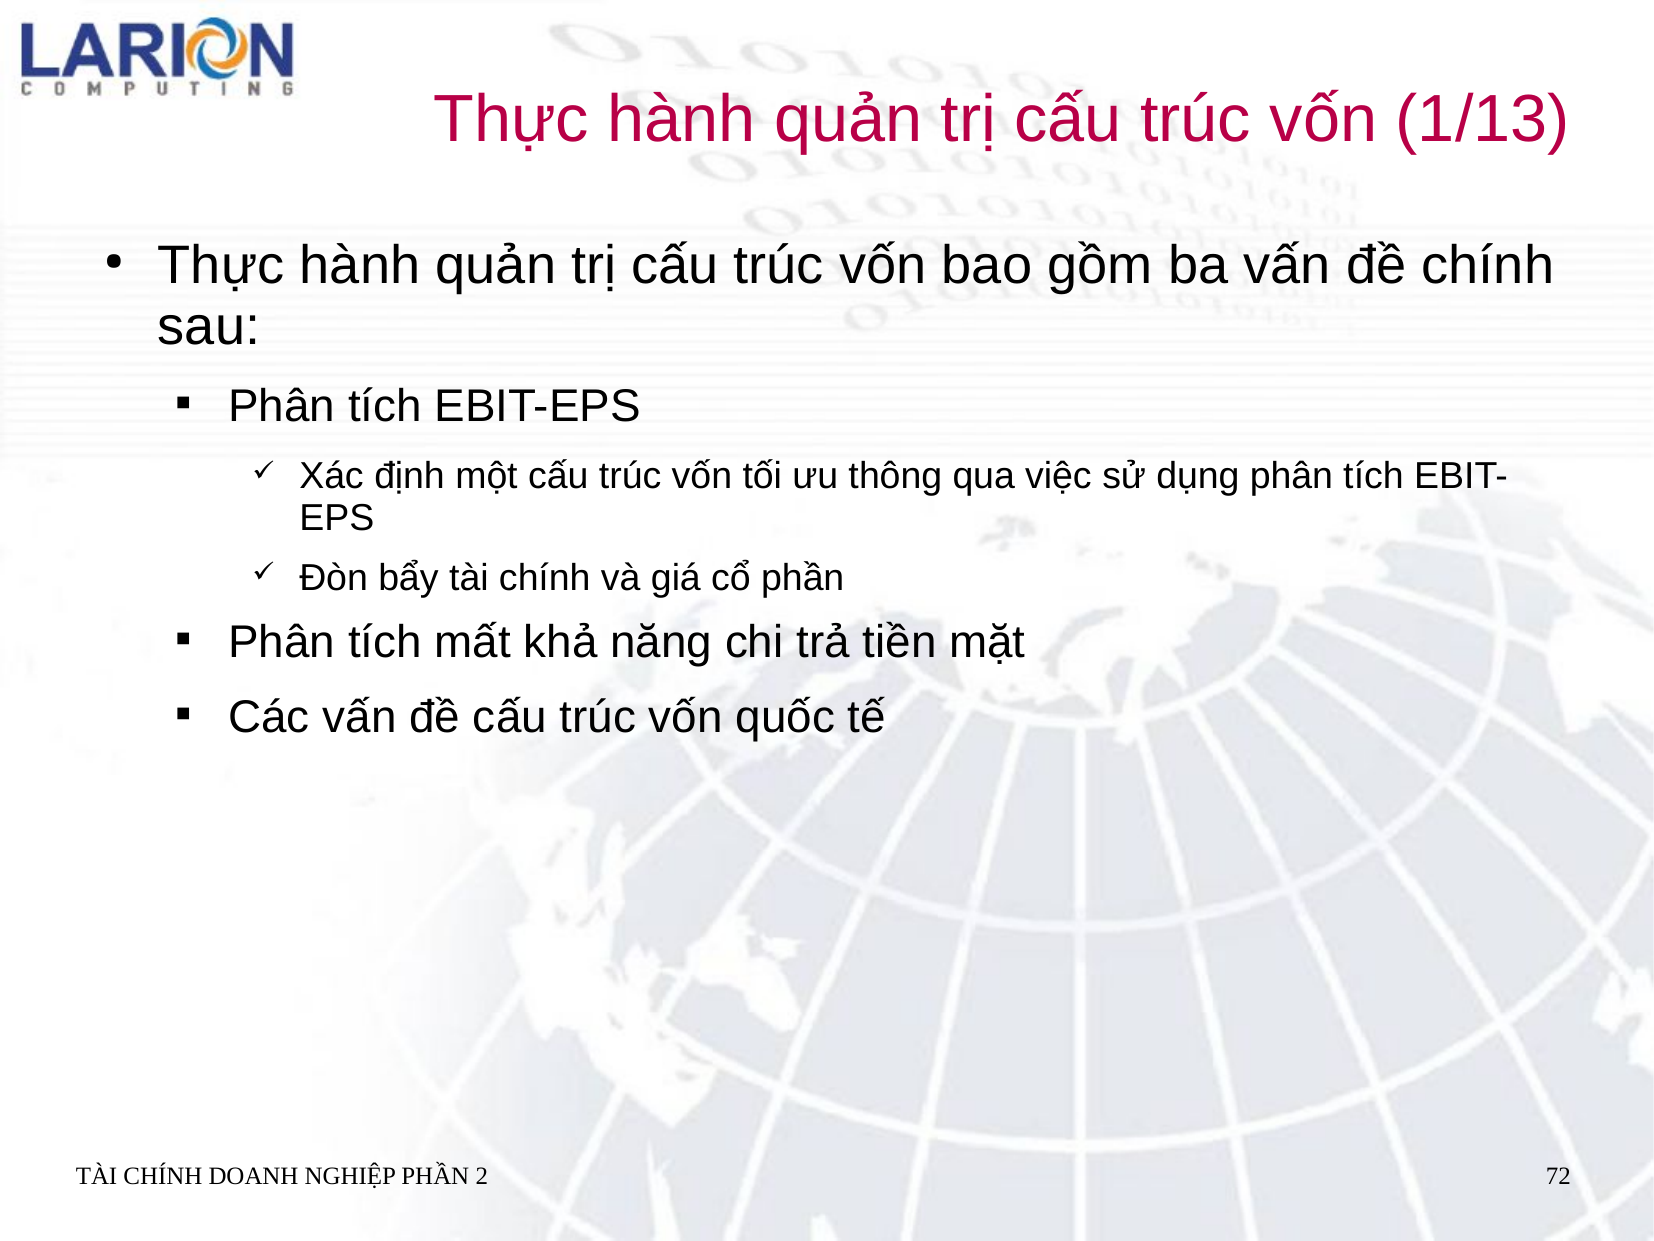

# Thực hành quản trị cấu trúc vốn (1/13)
Thực hành quản trị cấu trúc vốn bao gồm ba vấn đề chính sau:
Phân tích EBIT-EPS
Xác định một cấu trúc vốn tối ưu thông qua việc sử dụng phân tích EBIT-EPS
Đòn bẩy tài chính và giá cổ phần
Phân tích mất khả năng chi trả tiền mặt
Các vấn đề cấu trúc vốn quốc tế
TÀI CHÍNH DOANH NGHIỆP PHẦN 2
72